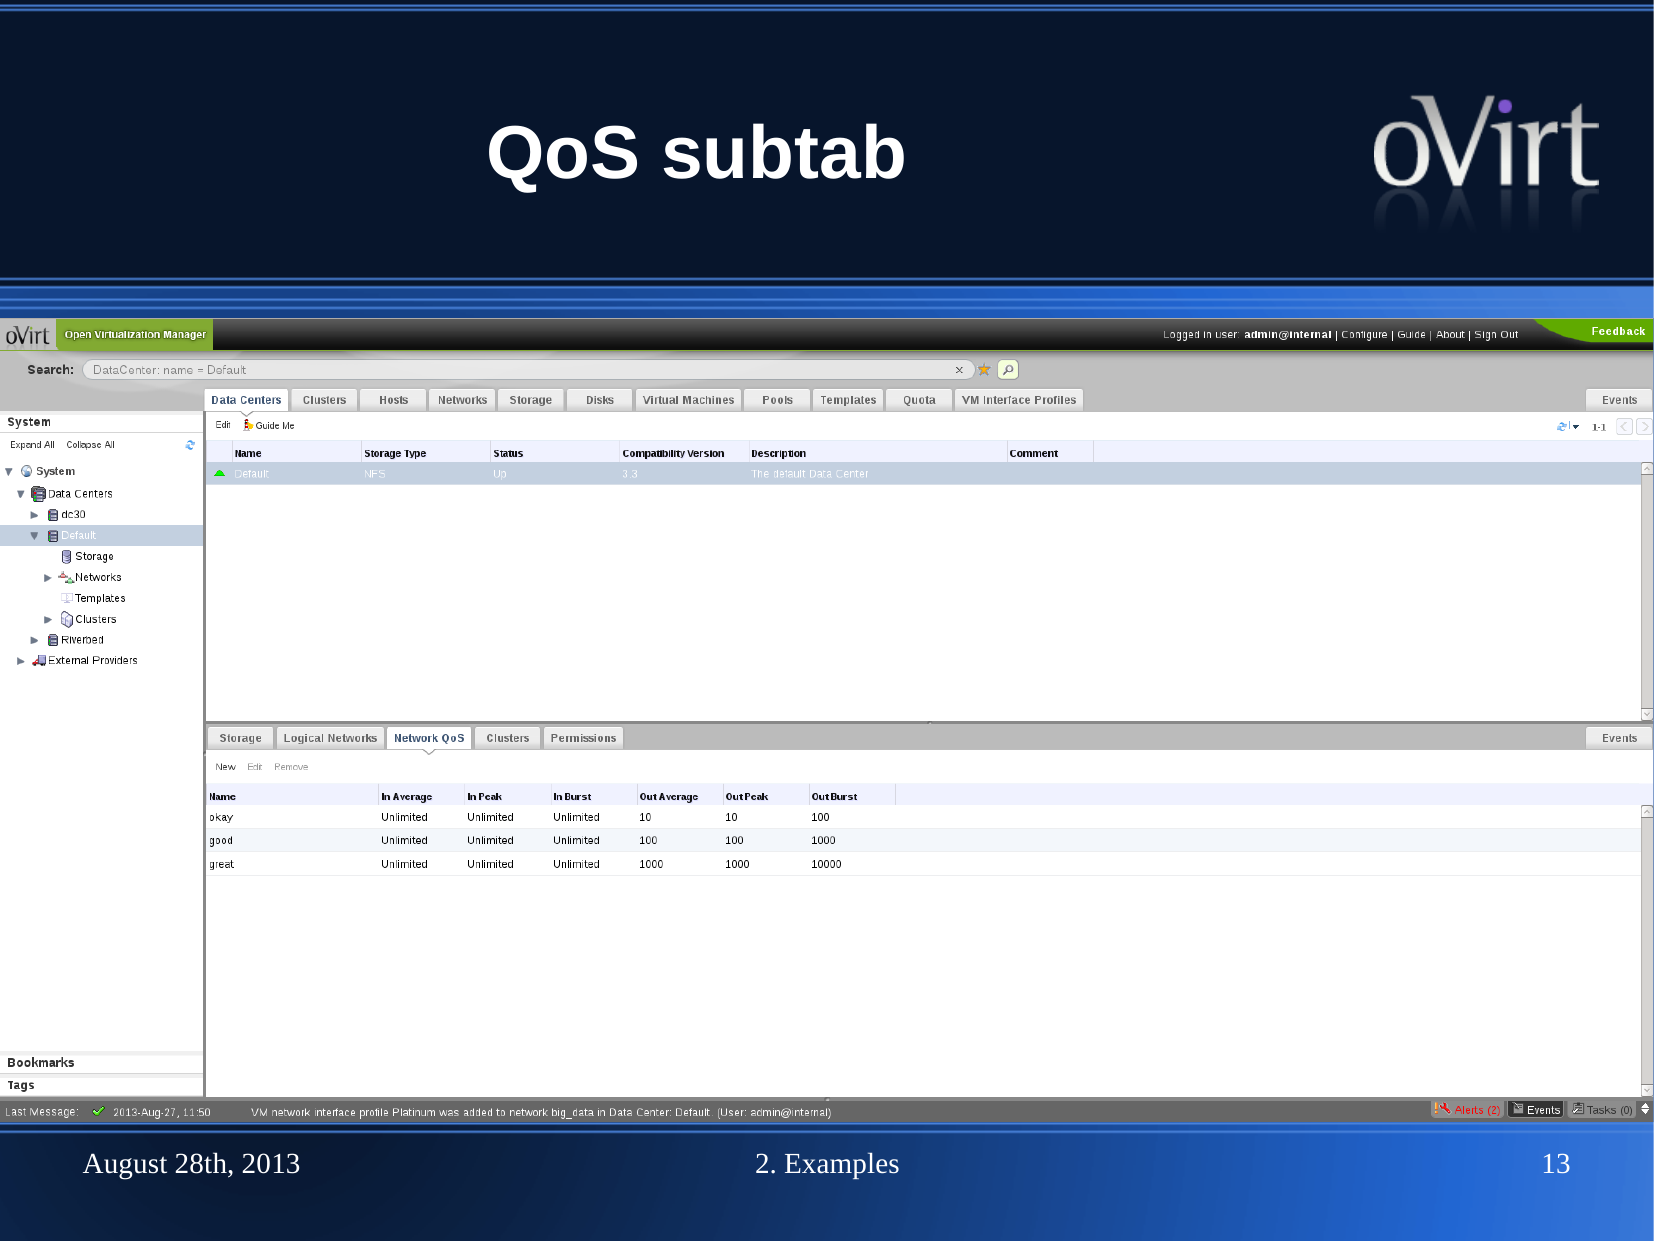

# QoS subtab
August 28th, 2013
2. Examples
13